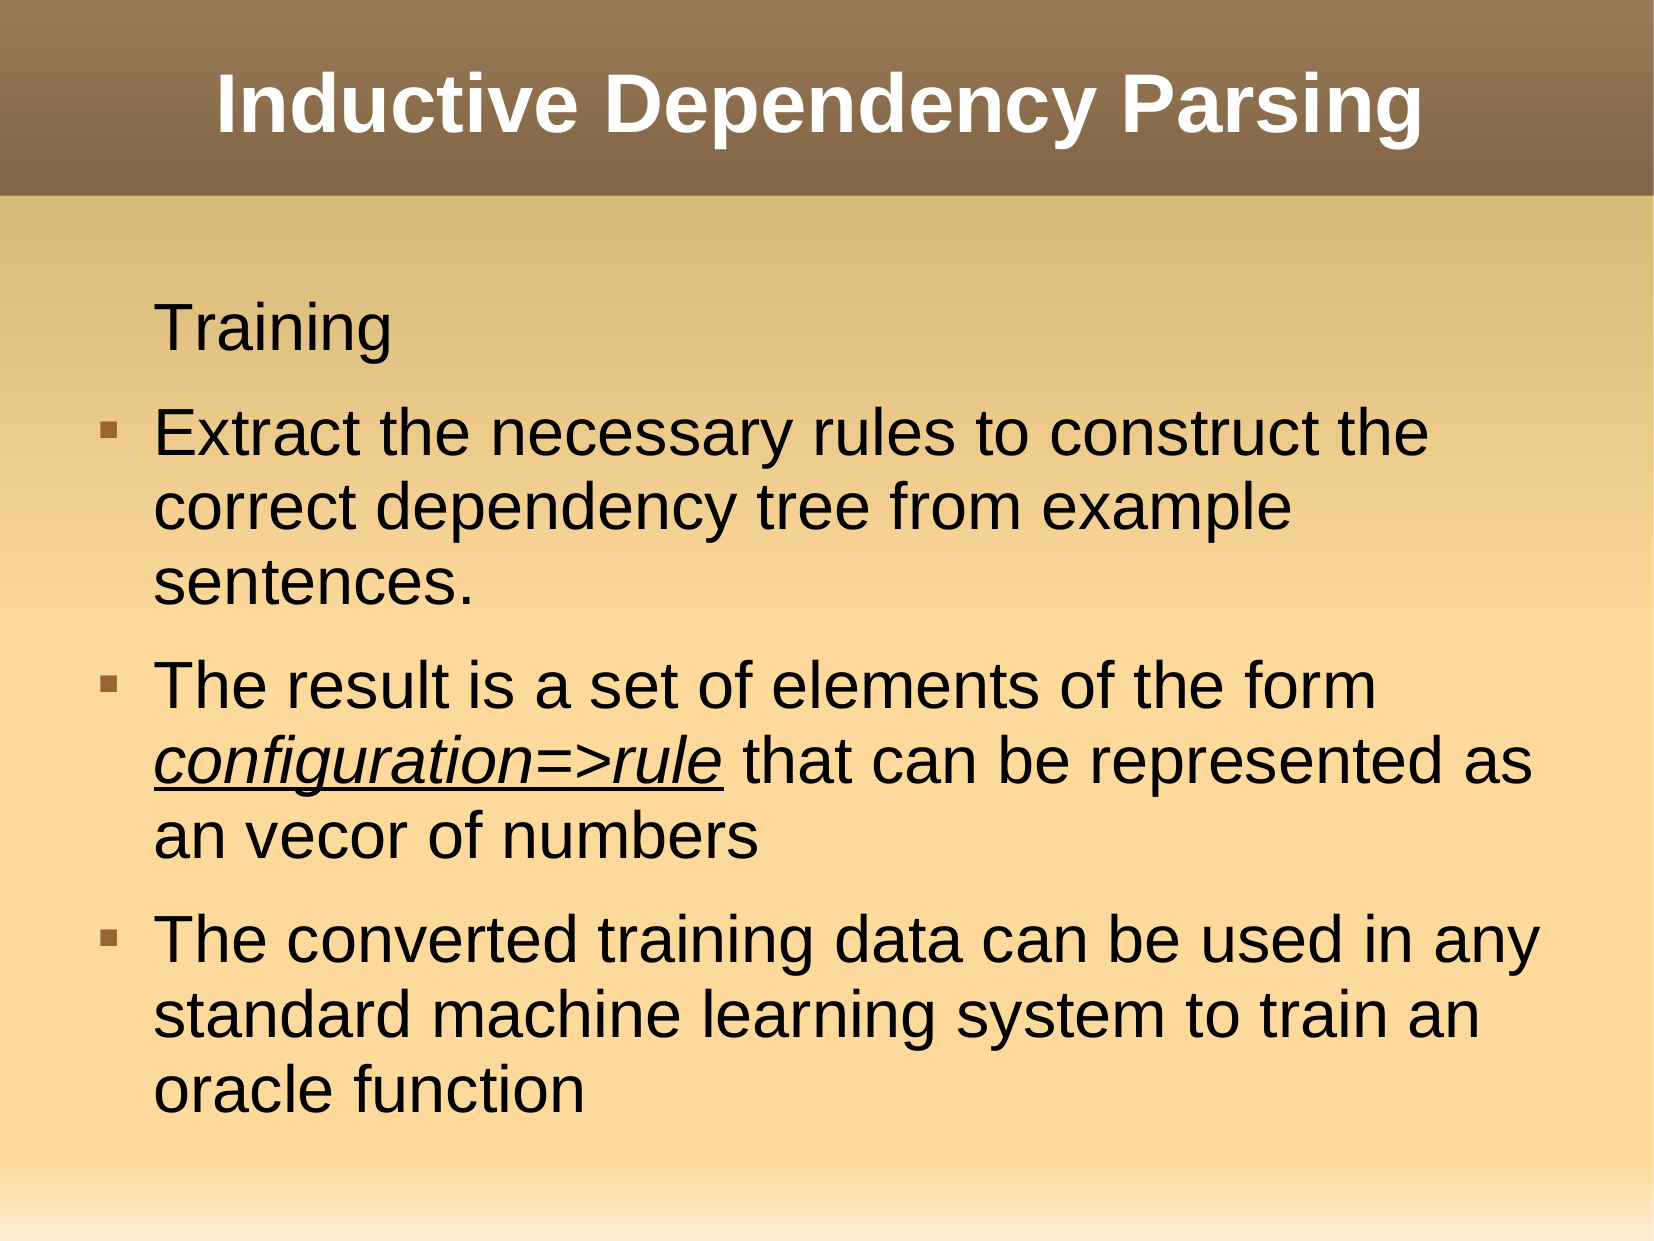

# Inductive Dependency Parsing
Training
Extract the necessary rules to construct the correct dependency tree from example sentences.
The result is a set of elements of the form configuration=>rule that can be represented as an vecor of numbers
The converted training data can be used in any standard machine learning system to train an oracle function